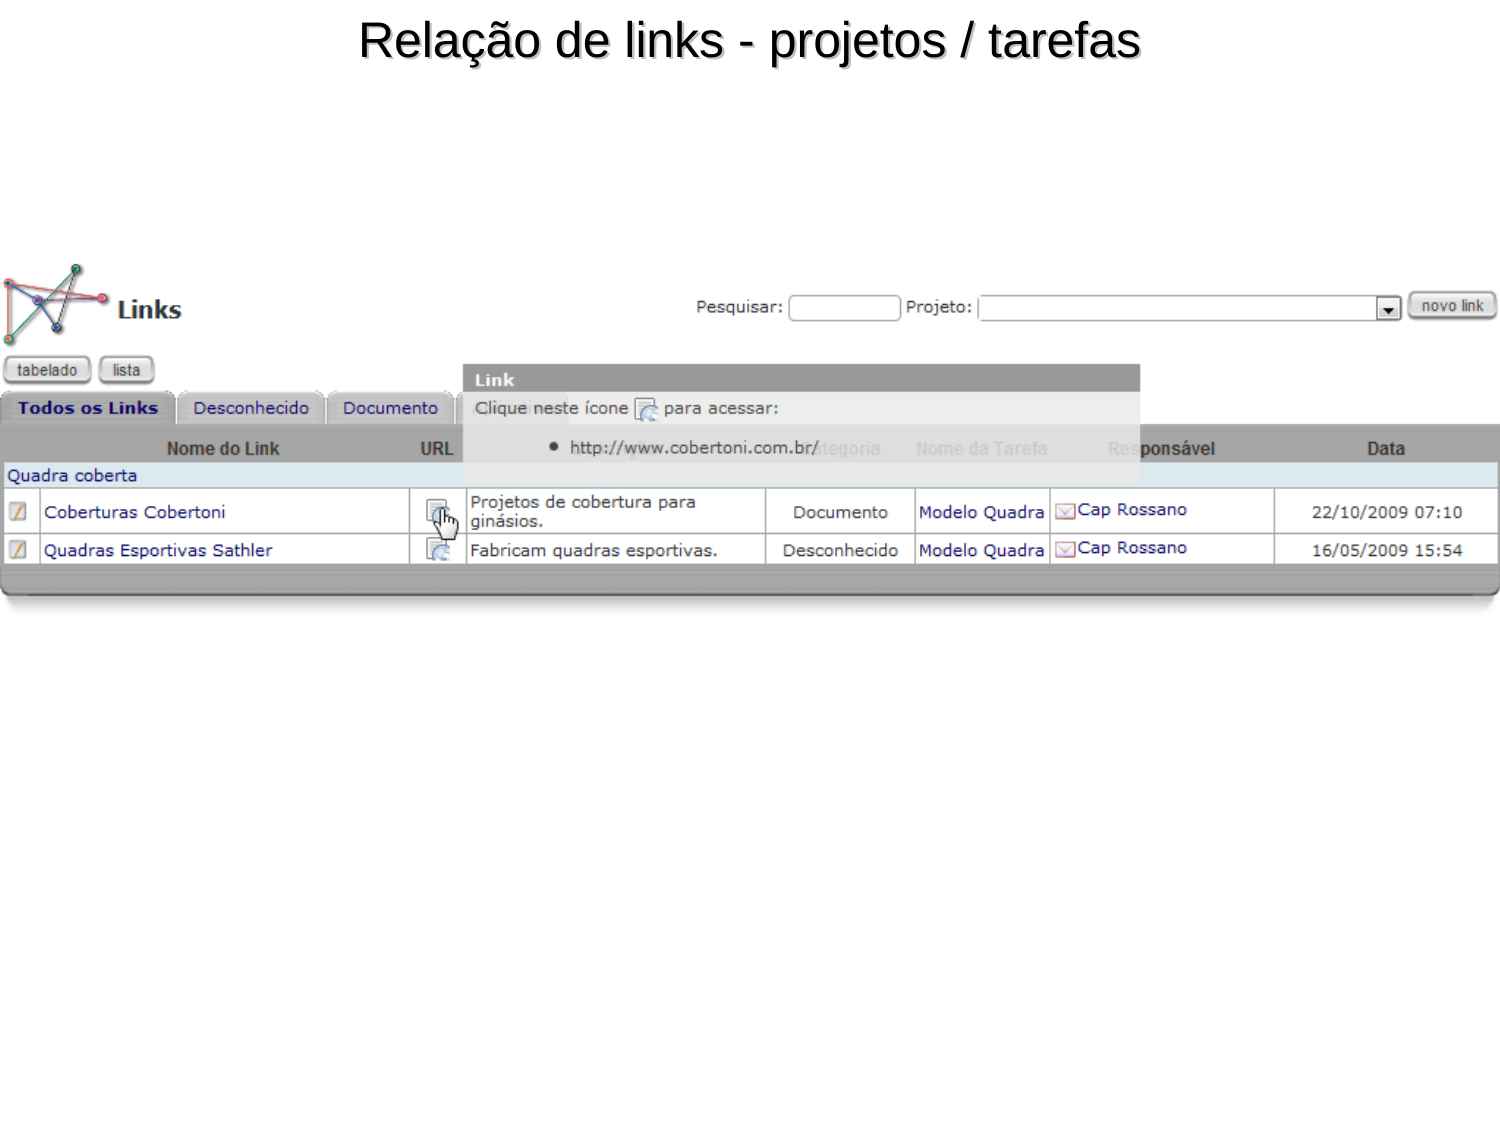

Relação de links - projetos / tarefas